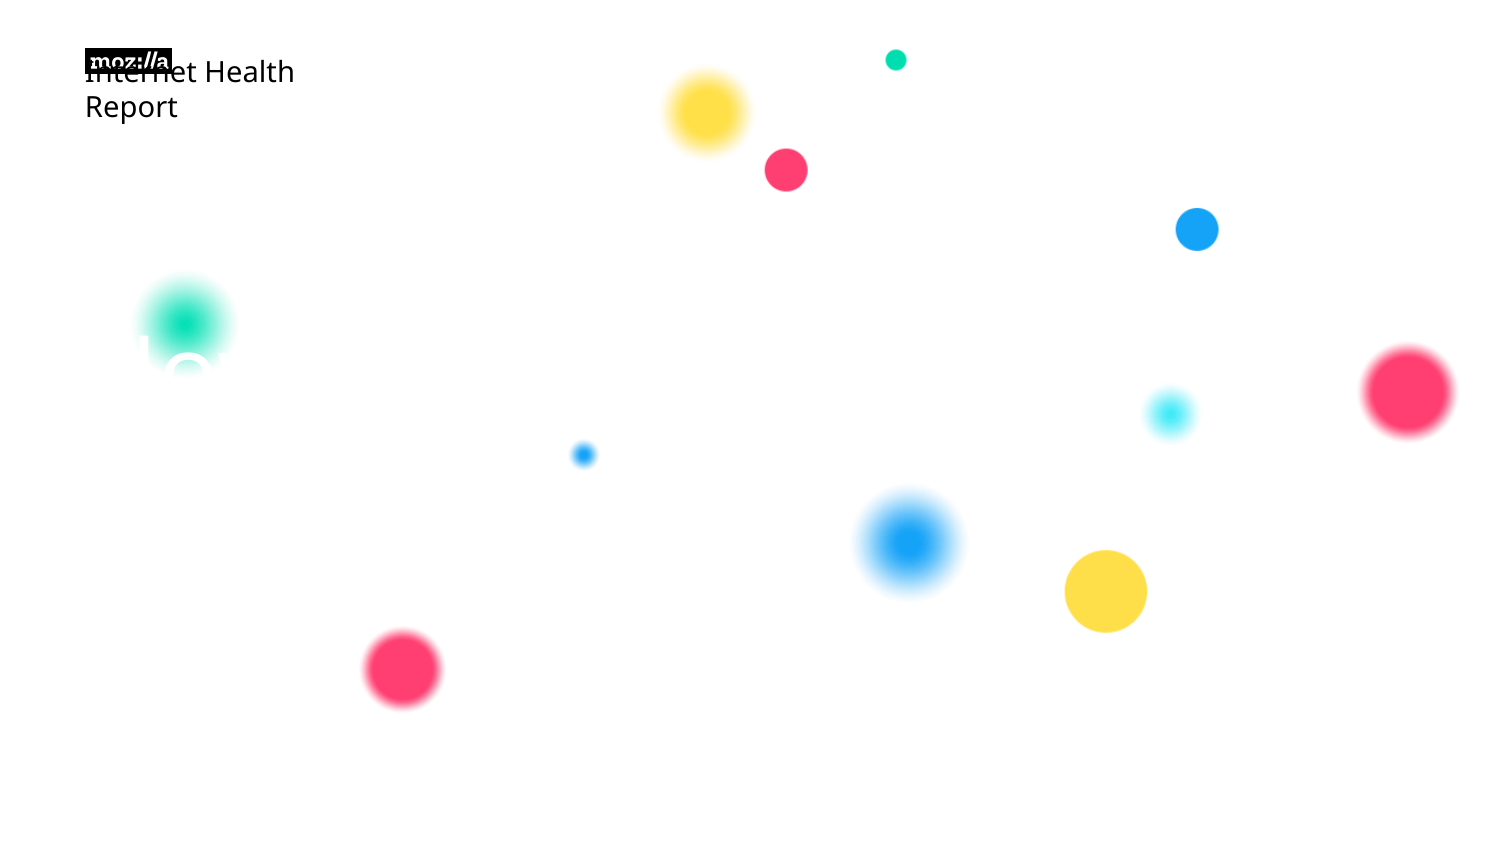

Internet Health Report
How healthy is
the Internet?